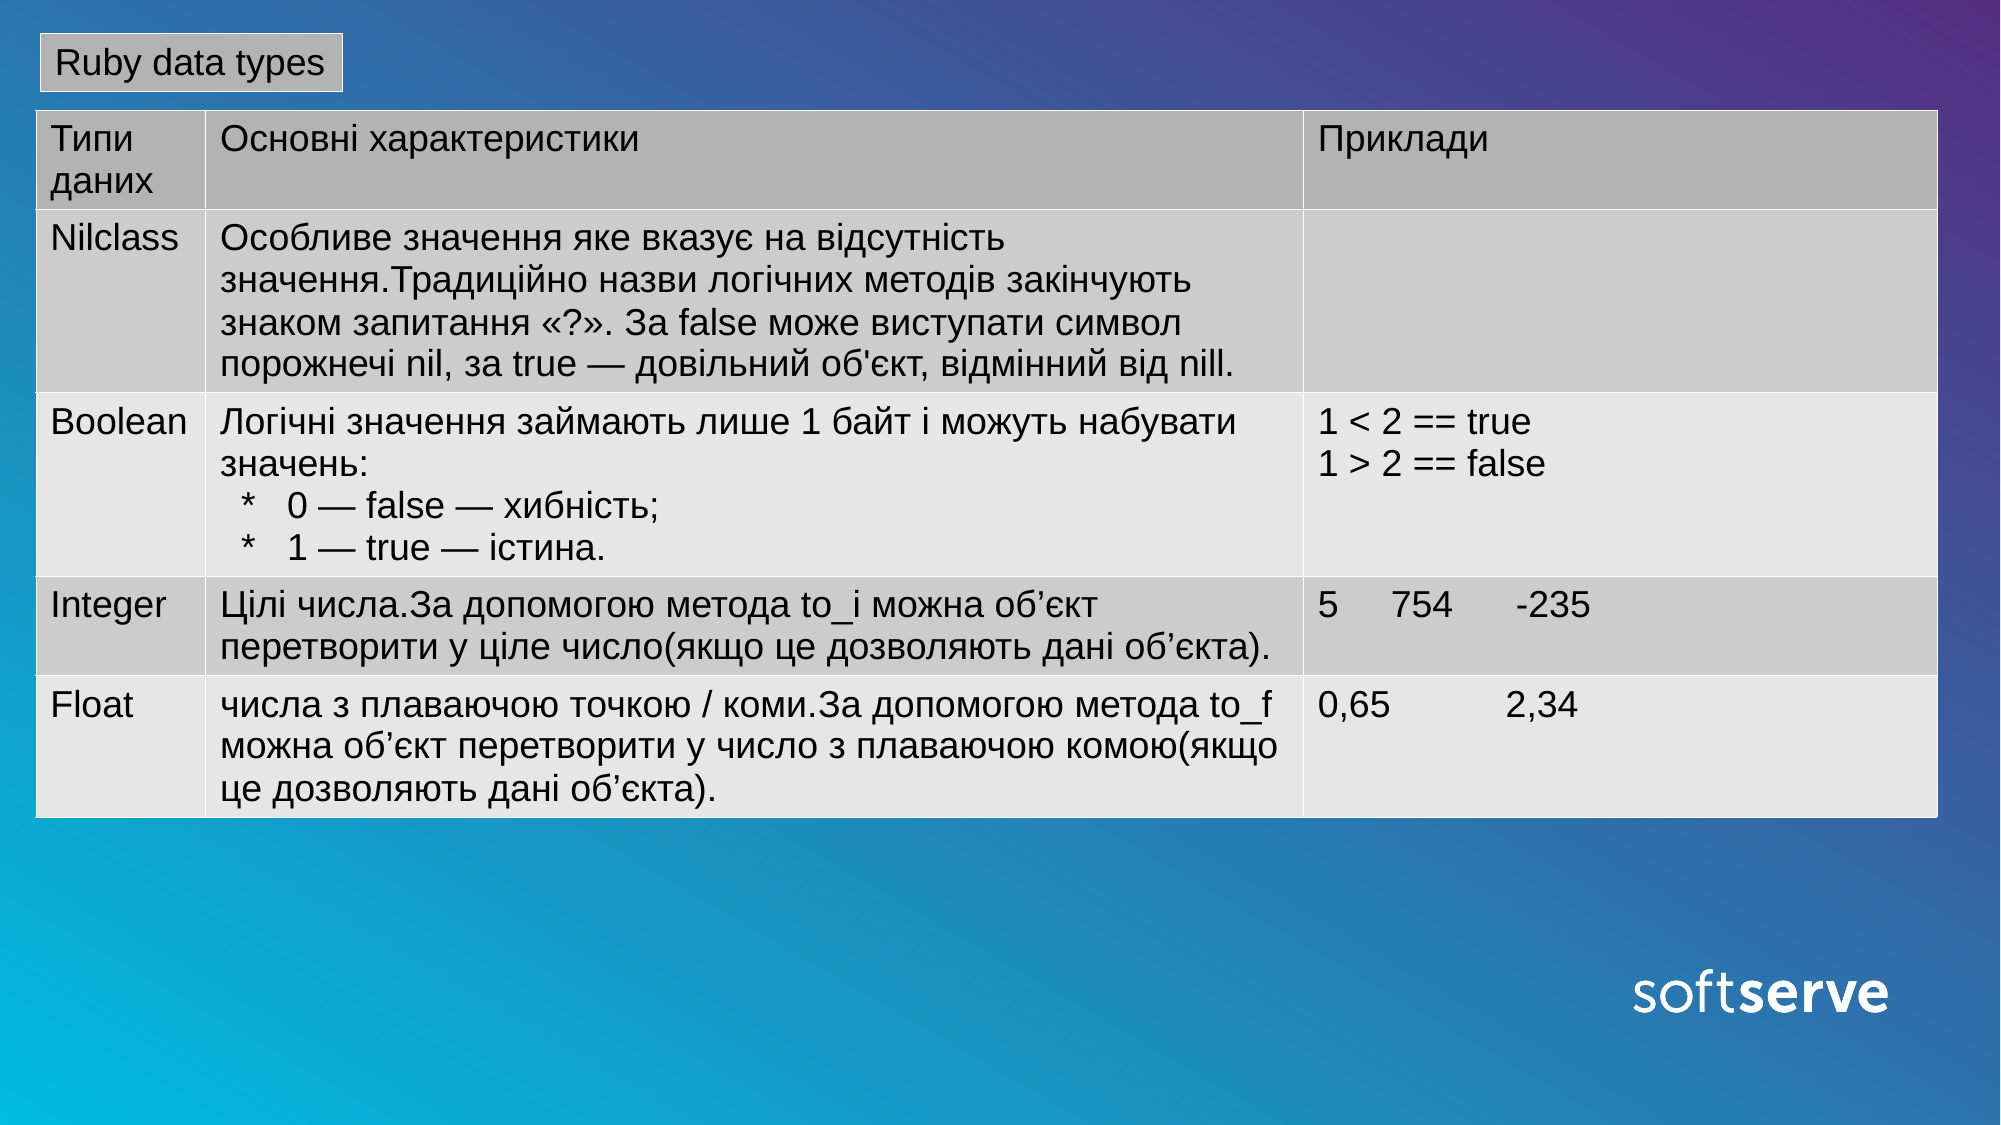

| Ruby data types |
| --- |
| Типи даних | Основні характеристики | Приклади |
| --- | --- | --- |
| Nilclass | Особливе значення яке вказує на відсутність значення.Традиційно назви логічних методів закінчують знаком запитання «?». За false може виступати символ порожнечі nil, за true — довільний об'єкт, відмінний від nill. | |
| Boolean | Логічні значення займають лише 1 байт і можуть набувати значень: \* 0 — false — хибність; \* 1 — true — істина. | 1 < 2 == true 1 > 2 == false |
| Integer | Цілі числа.За допомогою метода to\_i можна об’єкт перетворити у ціле число(якщо це дозволяють дані об’єкта). | 5 754 -235 |
| Float | числа з плаваючою точкою / коми.За допомогою метода to\_f можна об’єкт перетворити у число з плаваючою комою(якщо це дозволяють дані об’єкта). | 0,65 2,34 |